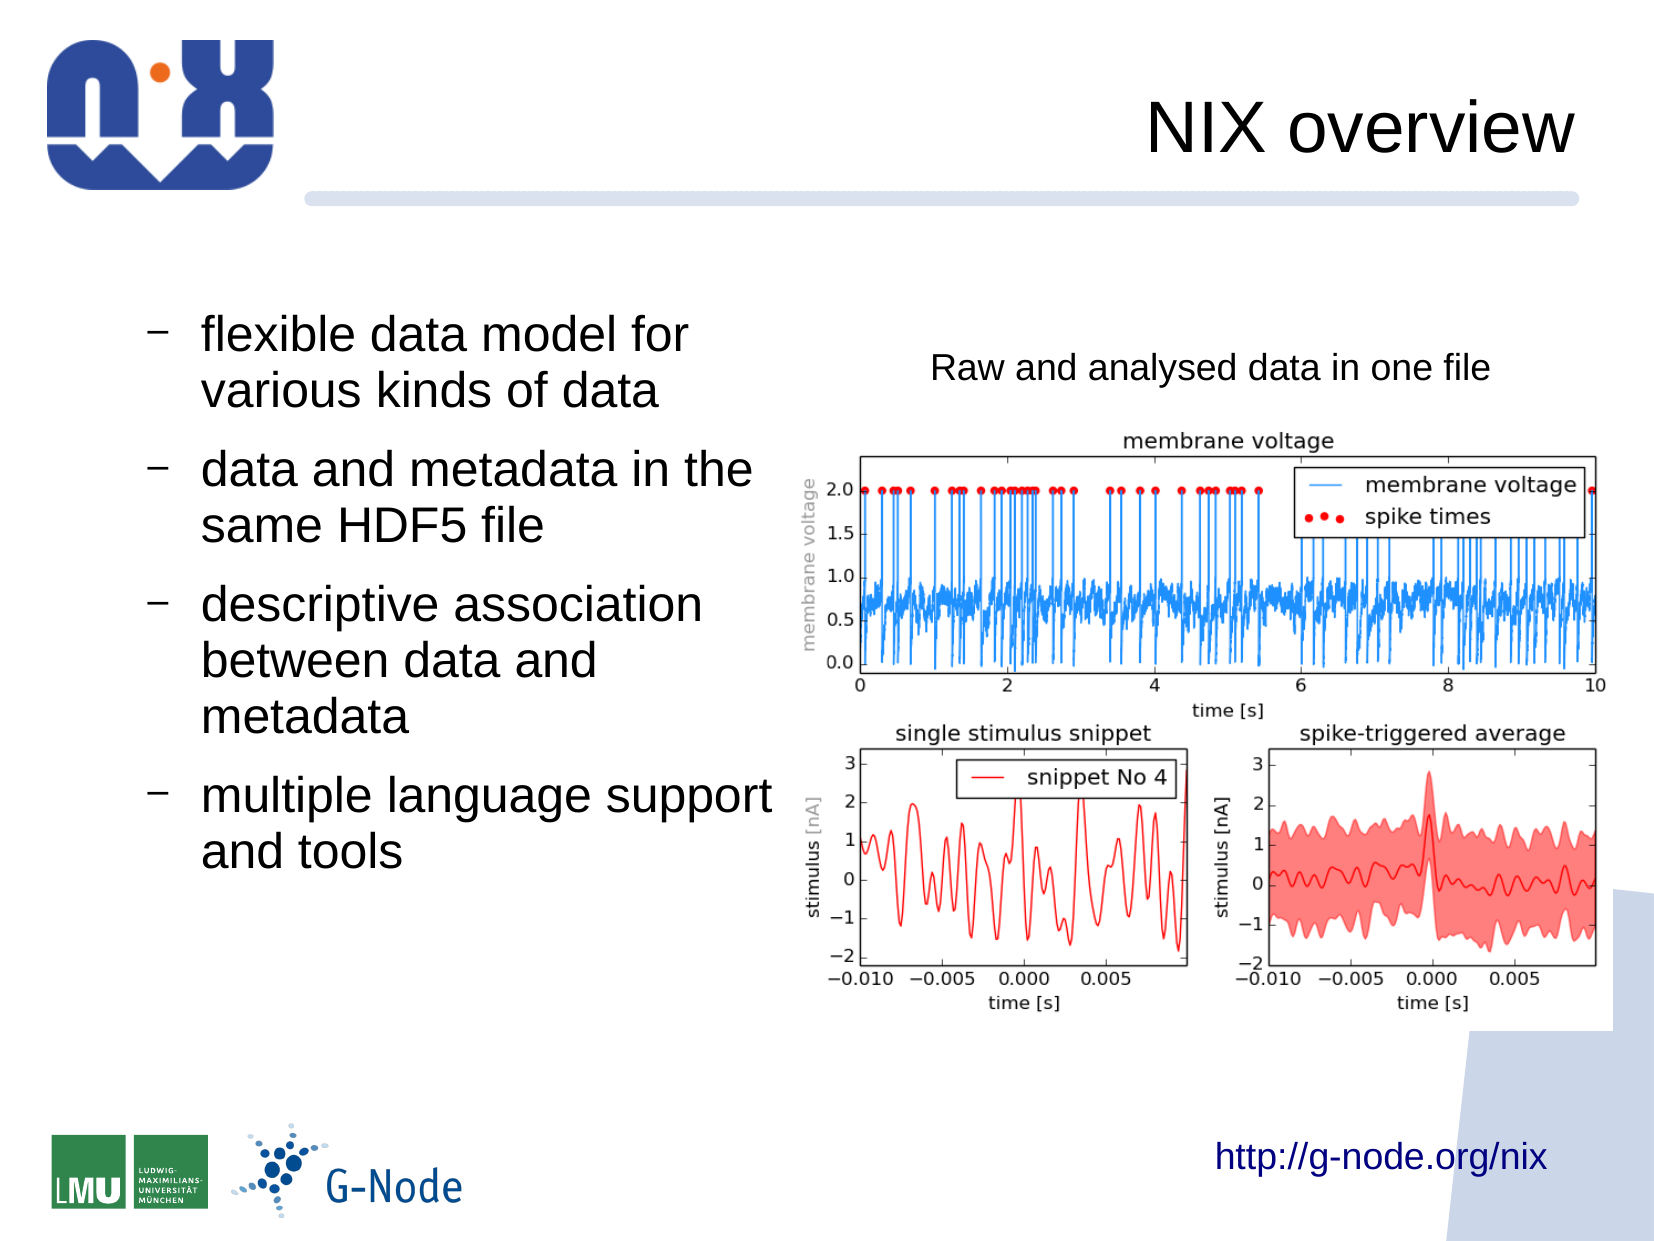

NIX overview
# flexible data model for various kinds of data
data and metadata in the
same HDF5 file
descriptive association
between data and
metadata
multiple language support
and tools
Raw and analysed data in one file
http://g-node.org/nix